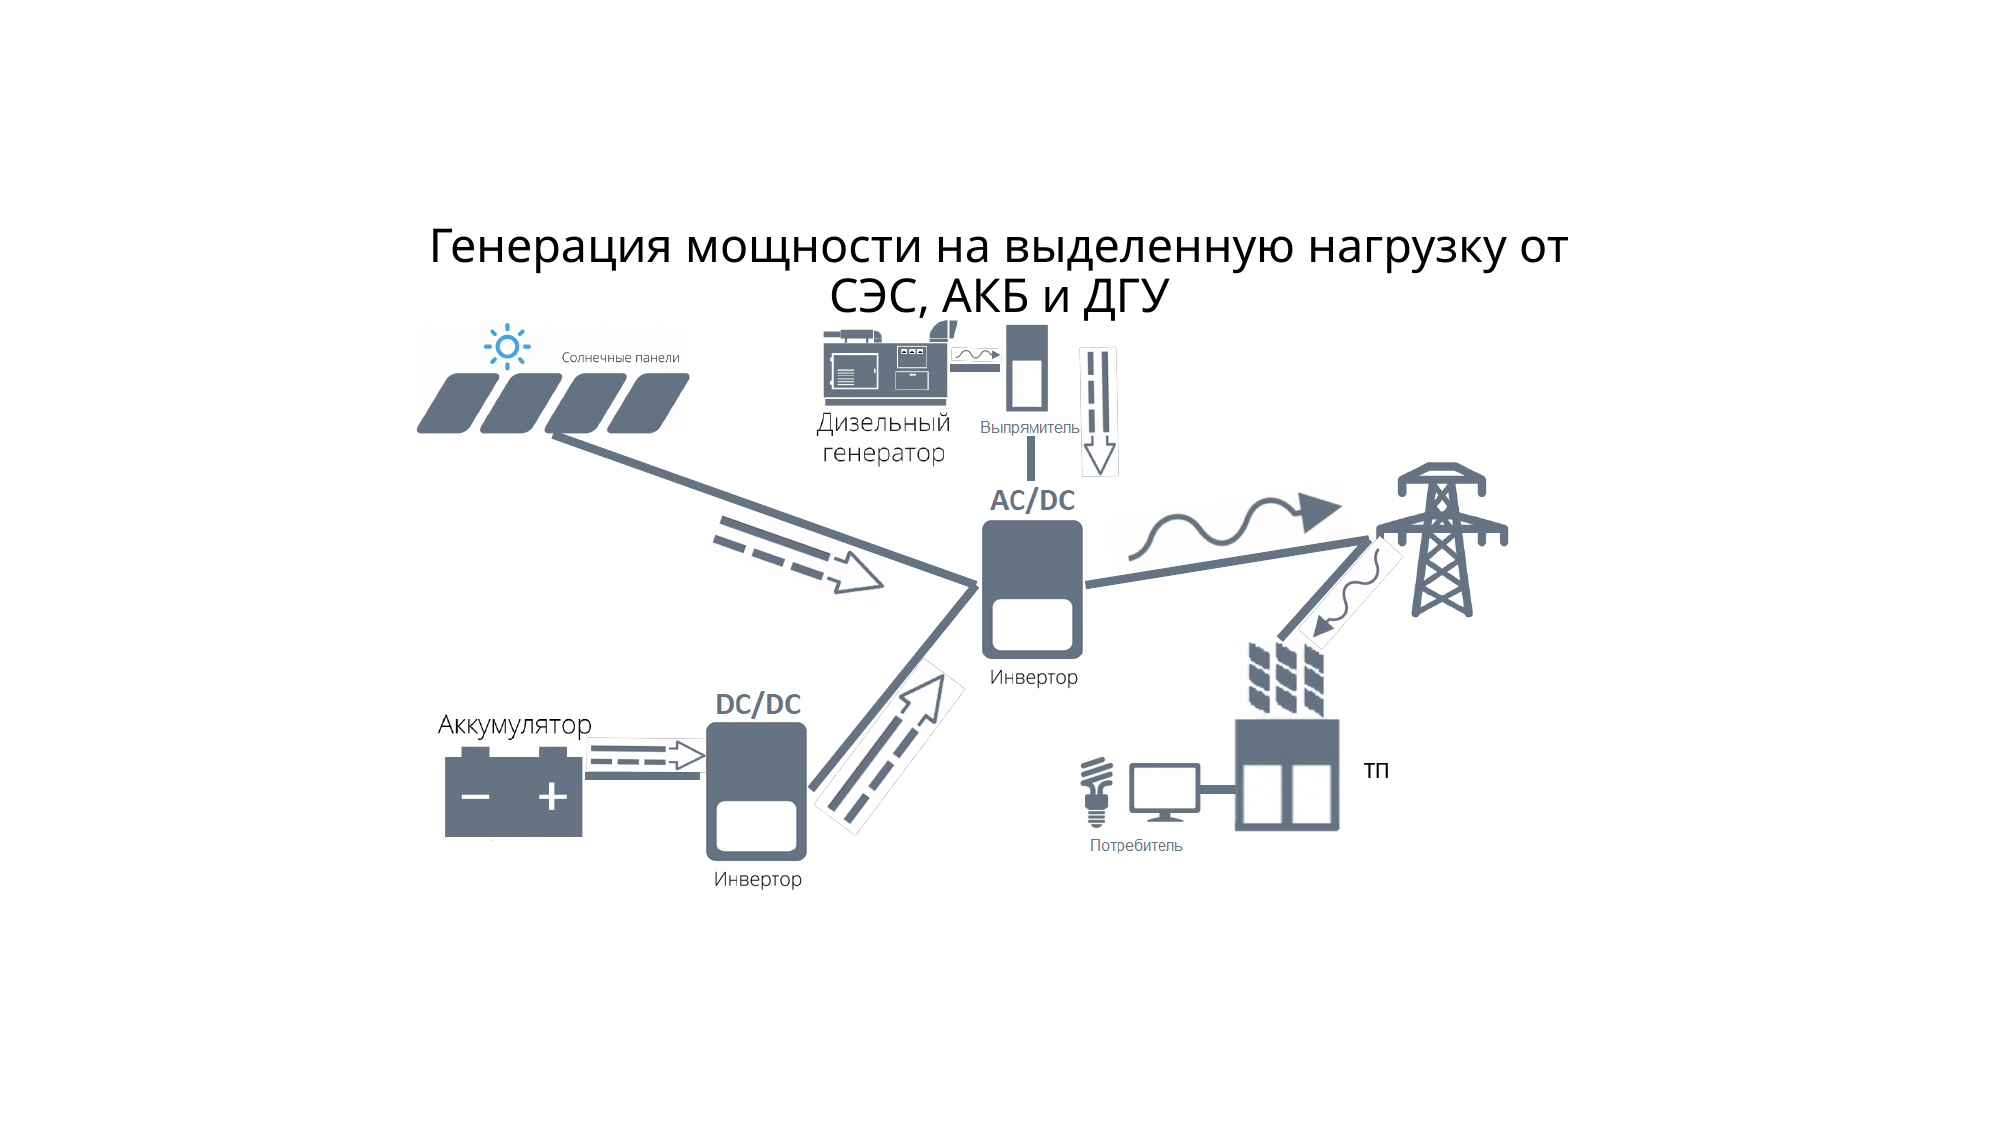

# Генерация мощности на выделенную нагрузку от СЭС, АКБ и ДГУ
ТП